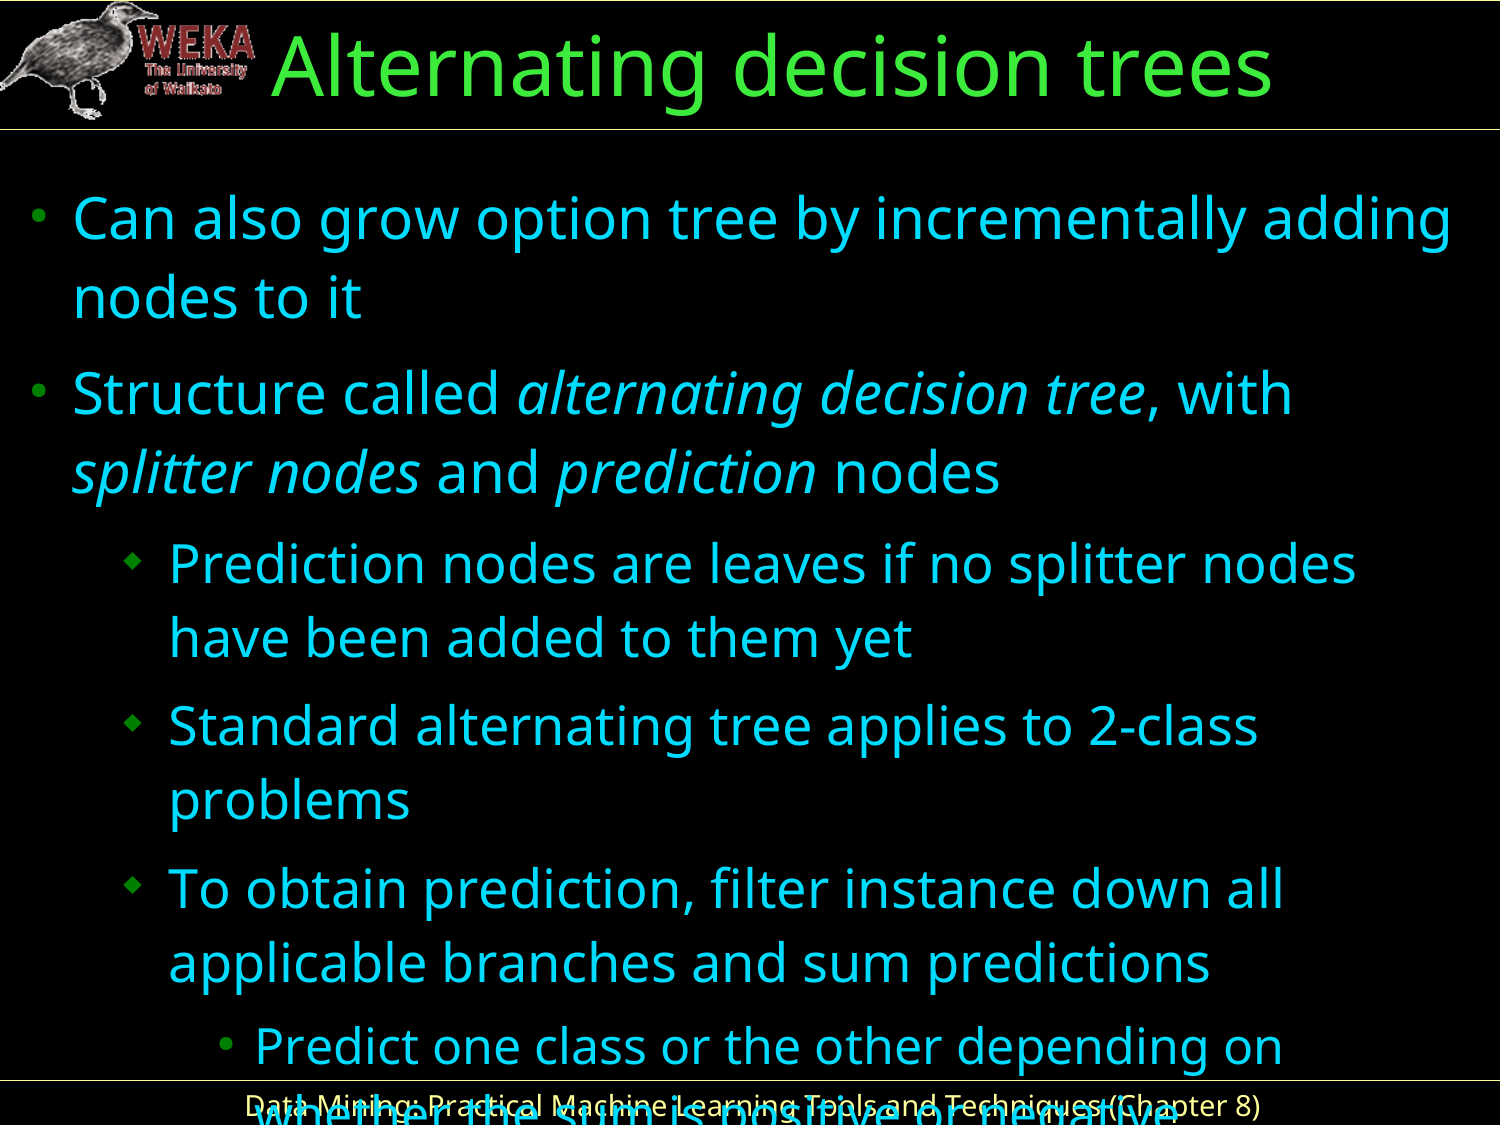

# Alternating decision trees
Can also grow option tree by incrementally adding nodes to it
Structure called alternating decision tree, with splitter nodes and prediction nodes
Prediction nodes are leaves if no splitter nodes have been added to them yet
Standard alternating tree applies to 2-class problems
To obtain prediction, filter instance down all applicable branches and sum predictions
Predict one class or the other depending on whether the sum is positive or negative
Data Mining: Practical Machine Learning Tools and Techniques (Chapter 8)